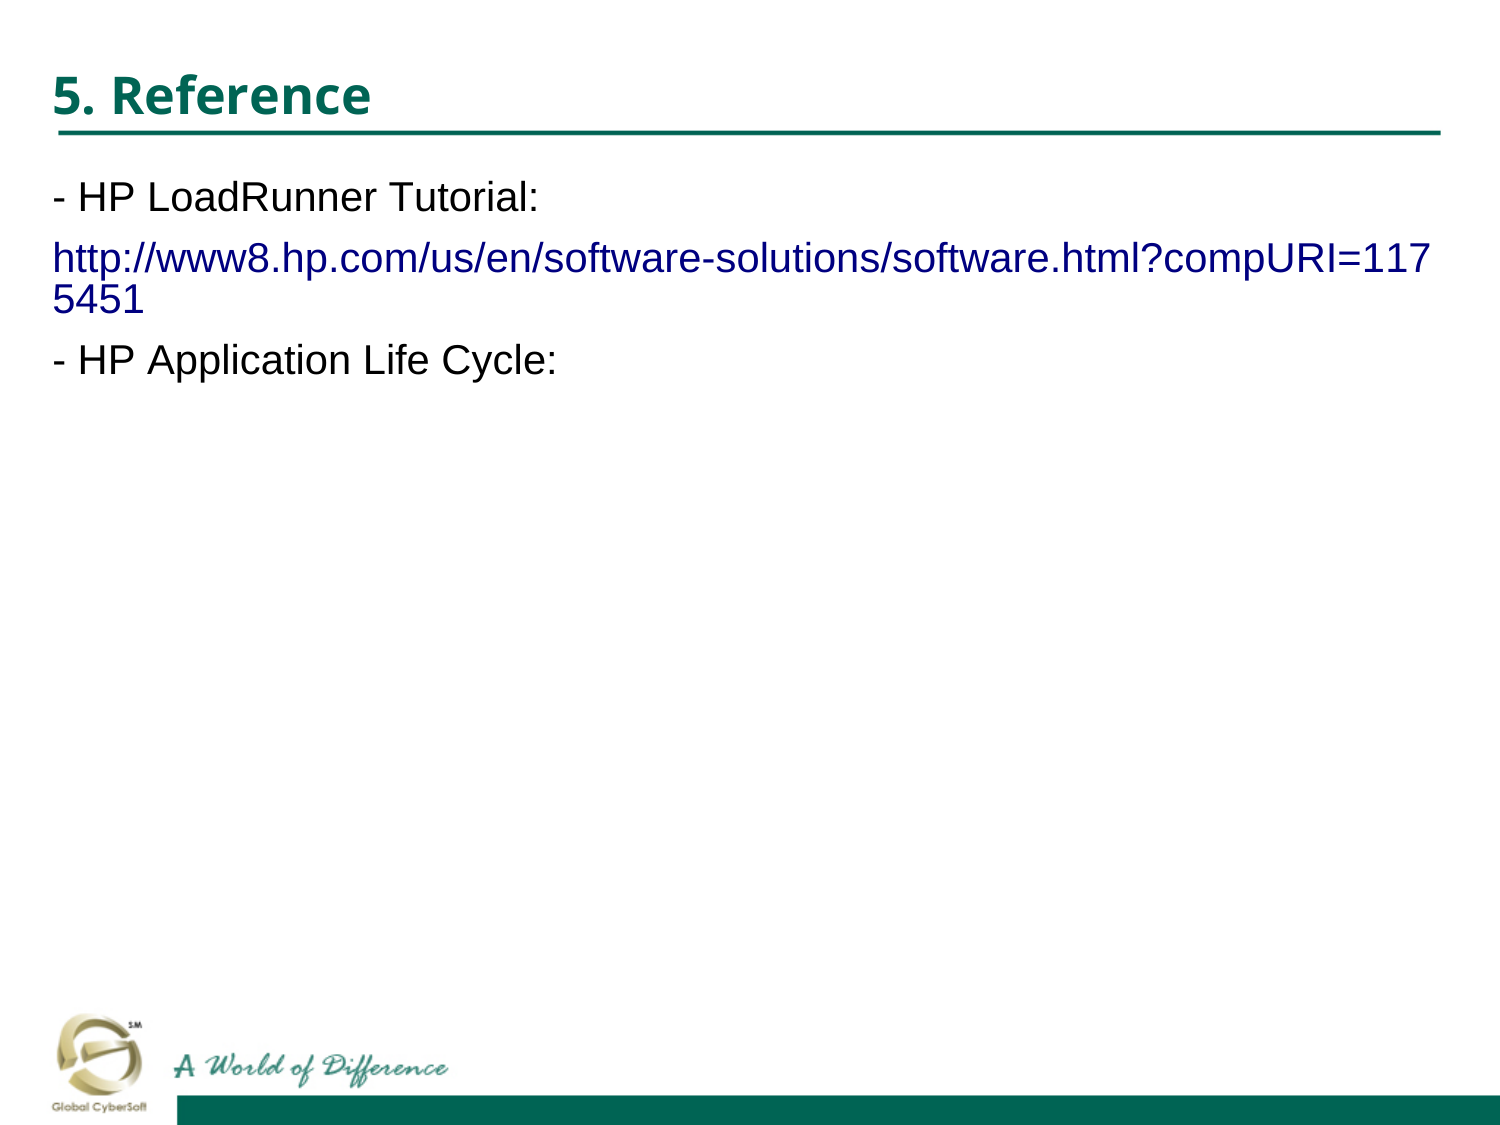

# 5. Reference
- HP LoadRunner Tutorial:
http://www8.hp.com/us/en/software-solutions/software.html?compURI=1175451
- HP Application Life Cycle: